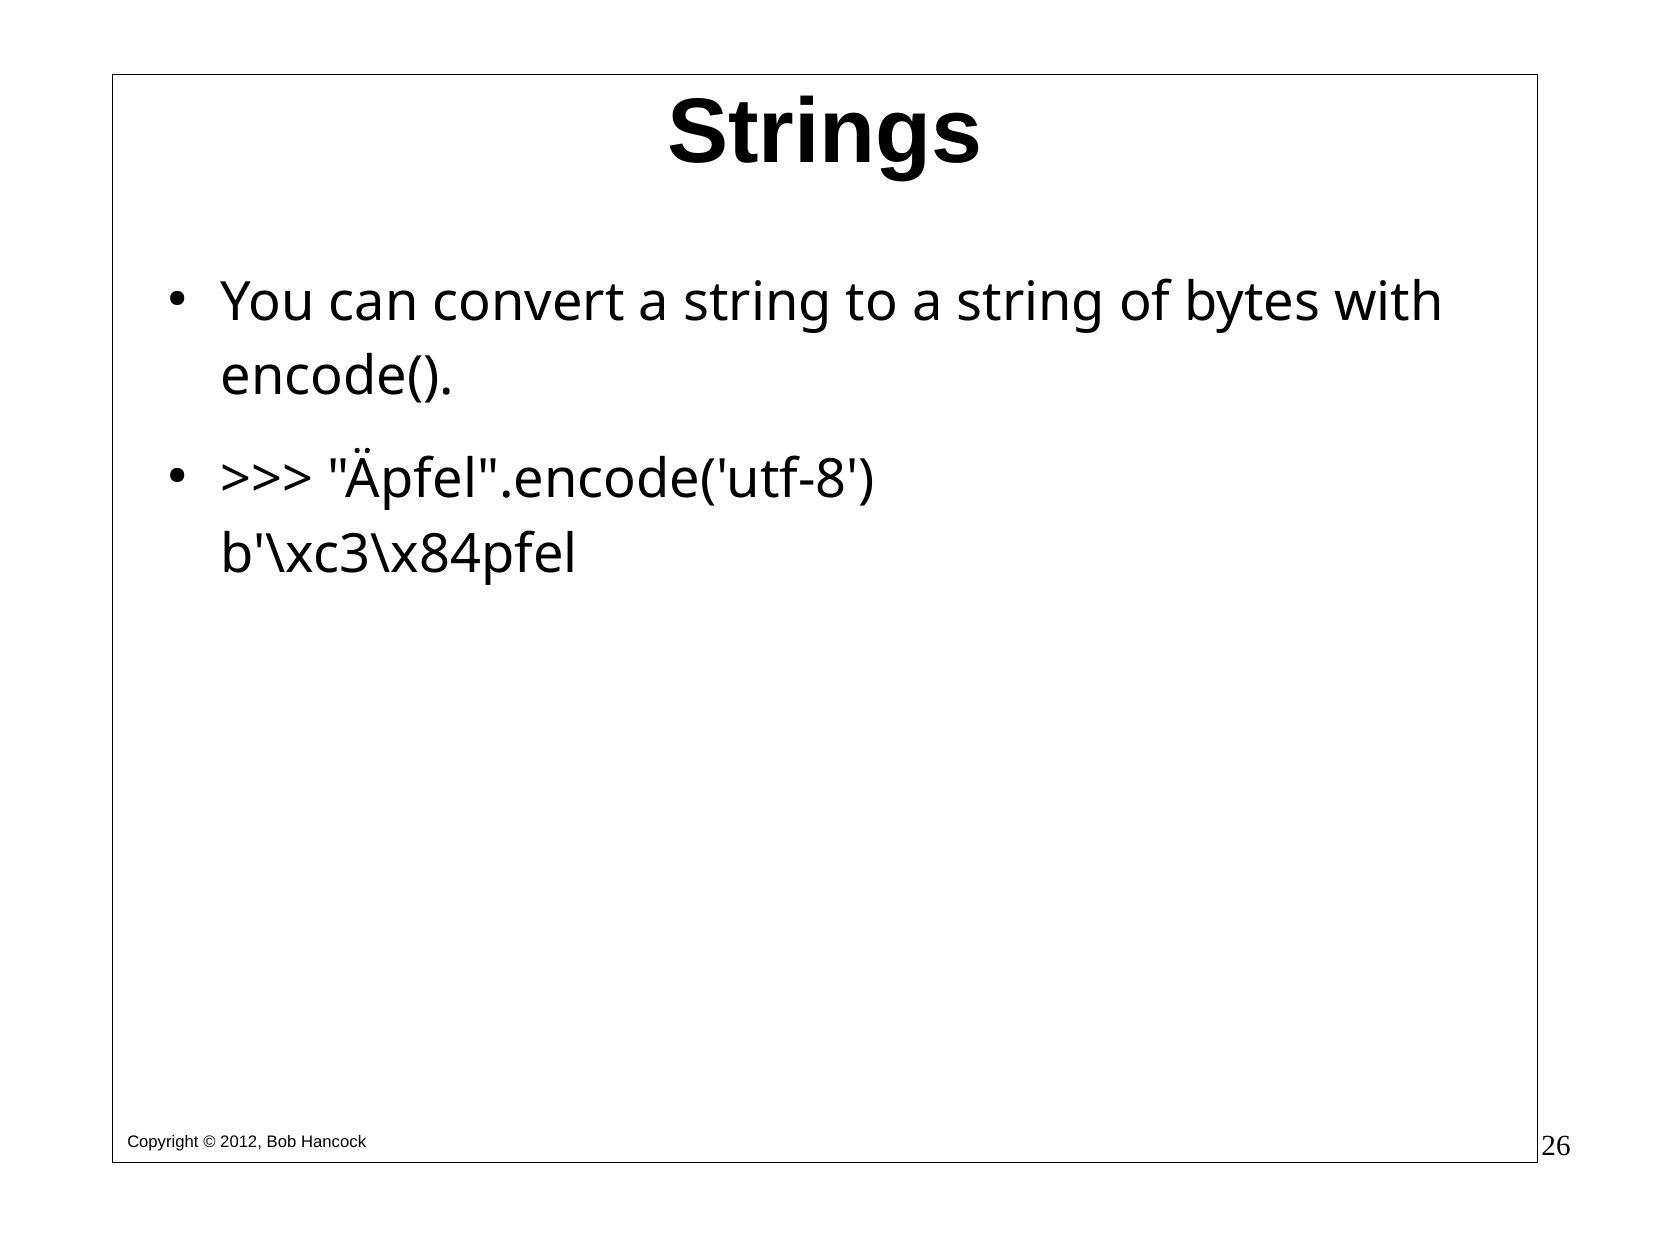

# Strings
You can convert a string to a string of bytes with encode().
>>> "Äpfel".encode('utf-8')
b'\xc3\x84pfel
Copyright © 2012, Bob Hancock
26